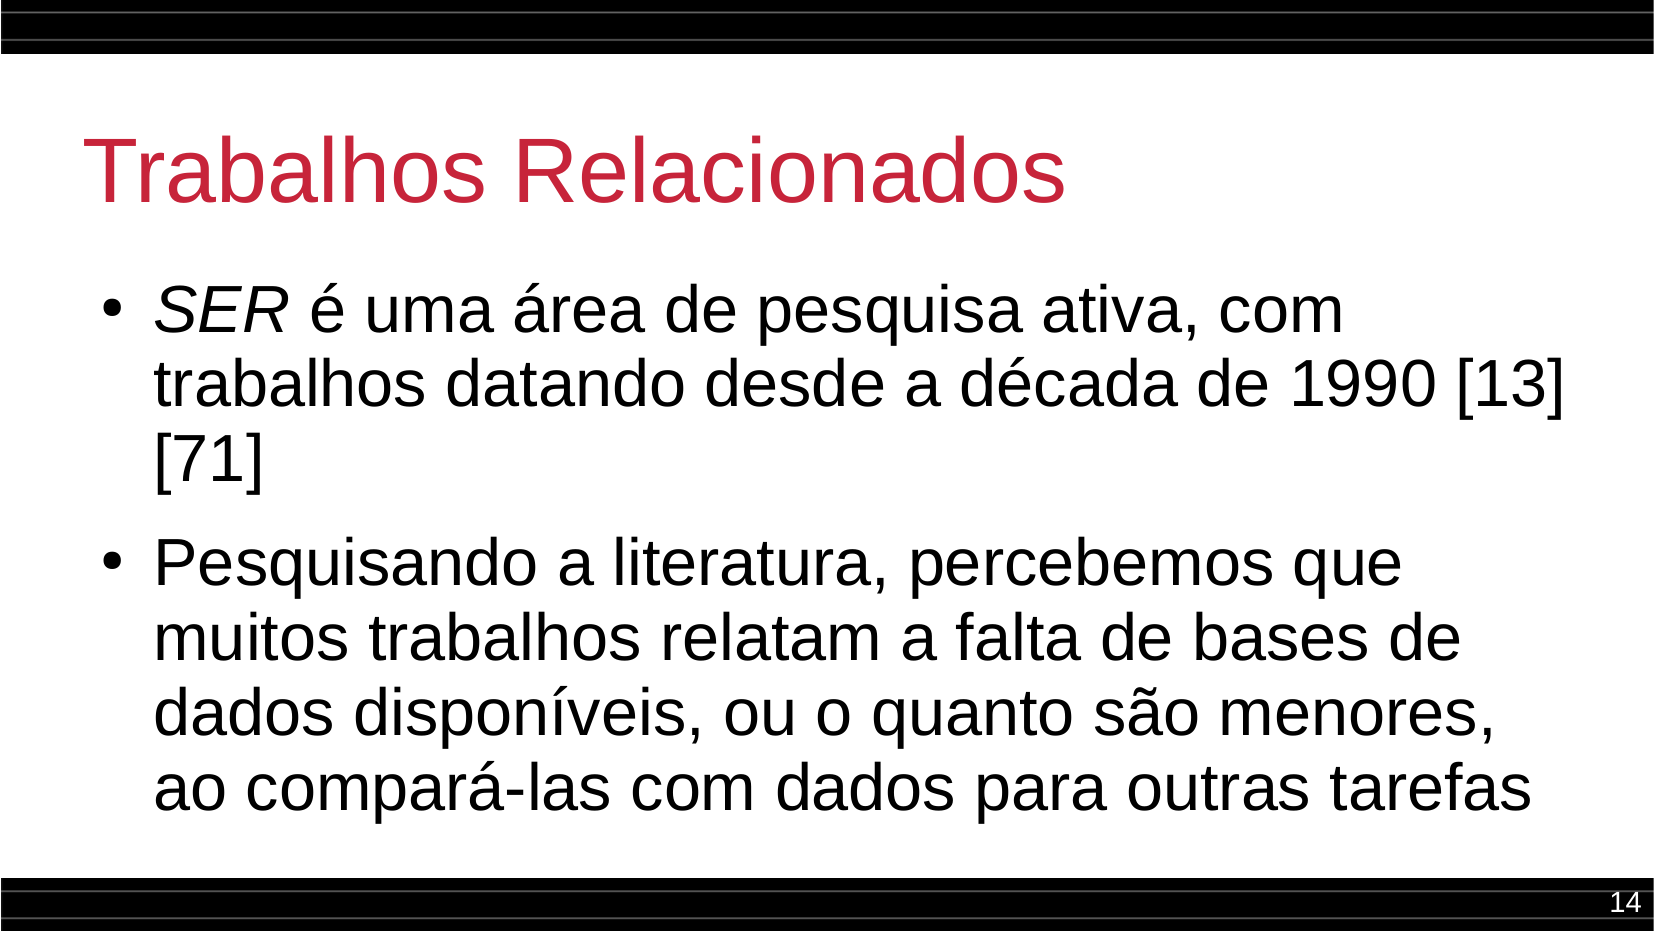

# Trabalhos Relacionados
SER é uma área de pesquisa ativa, com trabalhos datando desde a década de 1990 [13][71]
Pesquisando a literatura, percebemos que muitos trabalhos relatam a falta de bases de dados disponíveis, ou o quanto são menores, ao compará-las com dados para outras tarefas